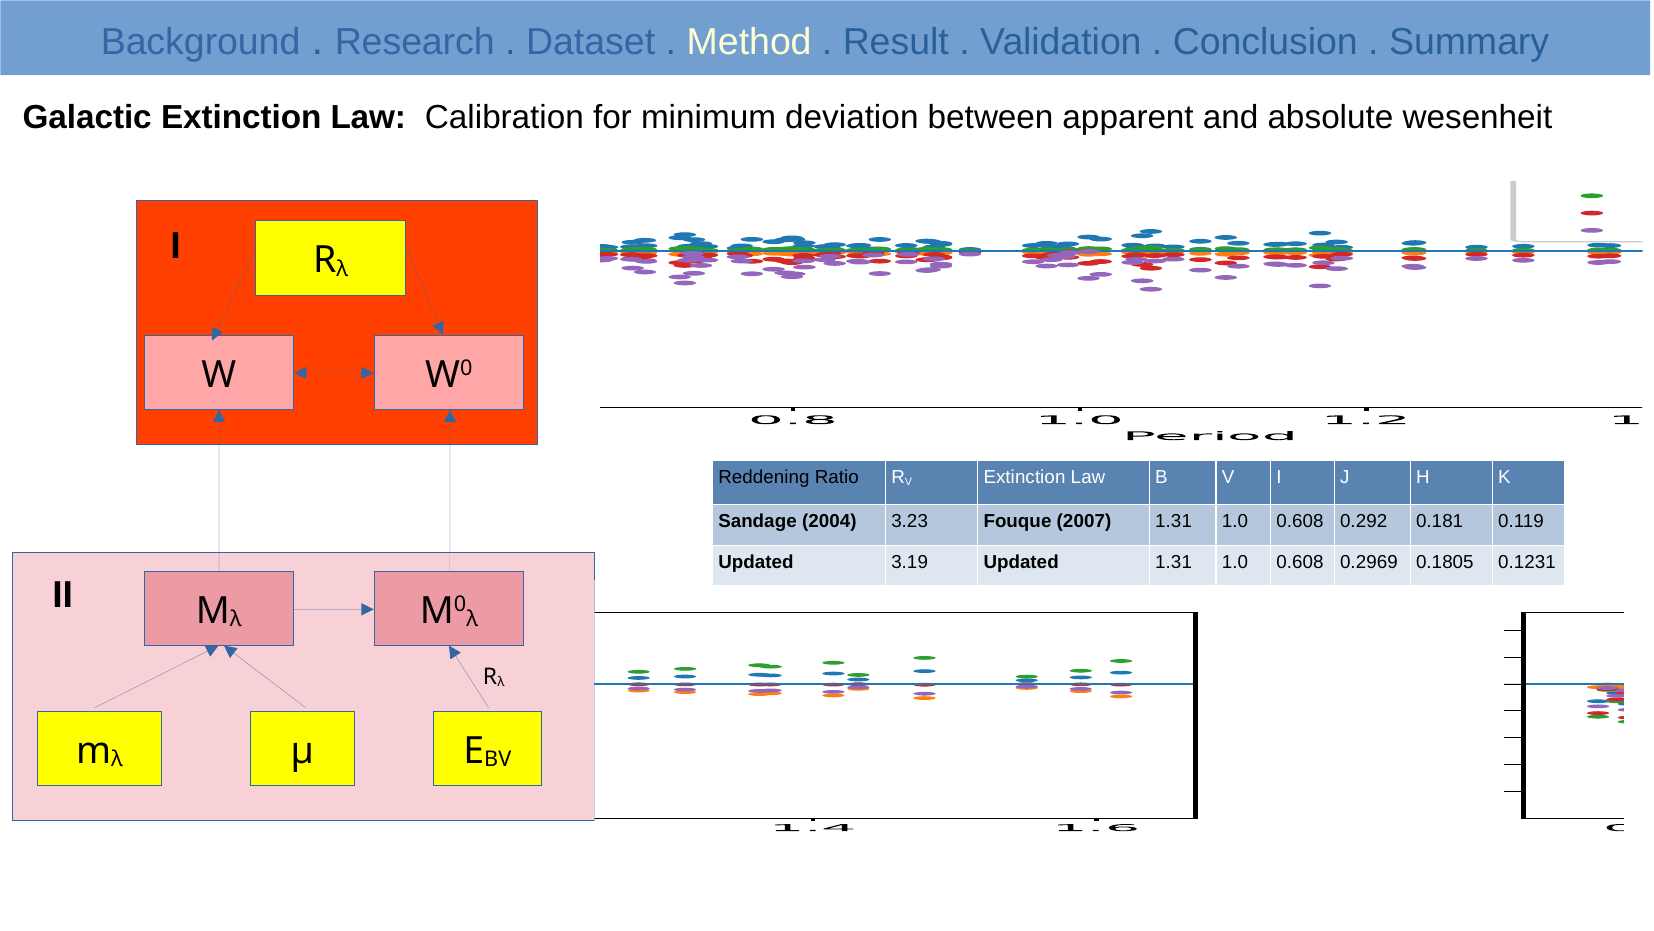

Background . Research . Dataset . Method . Result . Validation . Conclusion . Summary
Galactic Extinction Law: Calibration for minimum deviation between apparent and absolute wesenheit
I
Rλ
W
W0
| Reddening Ratio | RV | Extinction Law | B | V | I | J | H | K |
| --- | --- | --- | --- | --- | --- | --- | --- | --- |
| Sandage (2004) | 3.23 | Fouque (2007) | 1.31 | 1.0 | 0.608 | 0.292 | 0.181 | 0.119 |
| Updated | 3.19 | Updated | 1.31 | 1.0 | 0.608 | 0.2969 | 0.1805 | 0.1231 |
II
Mλ
M0λ
Rλ
mλ
µ
EBV
15